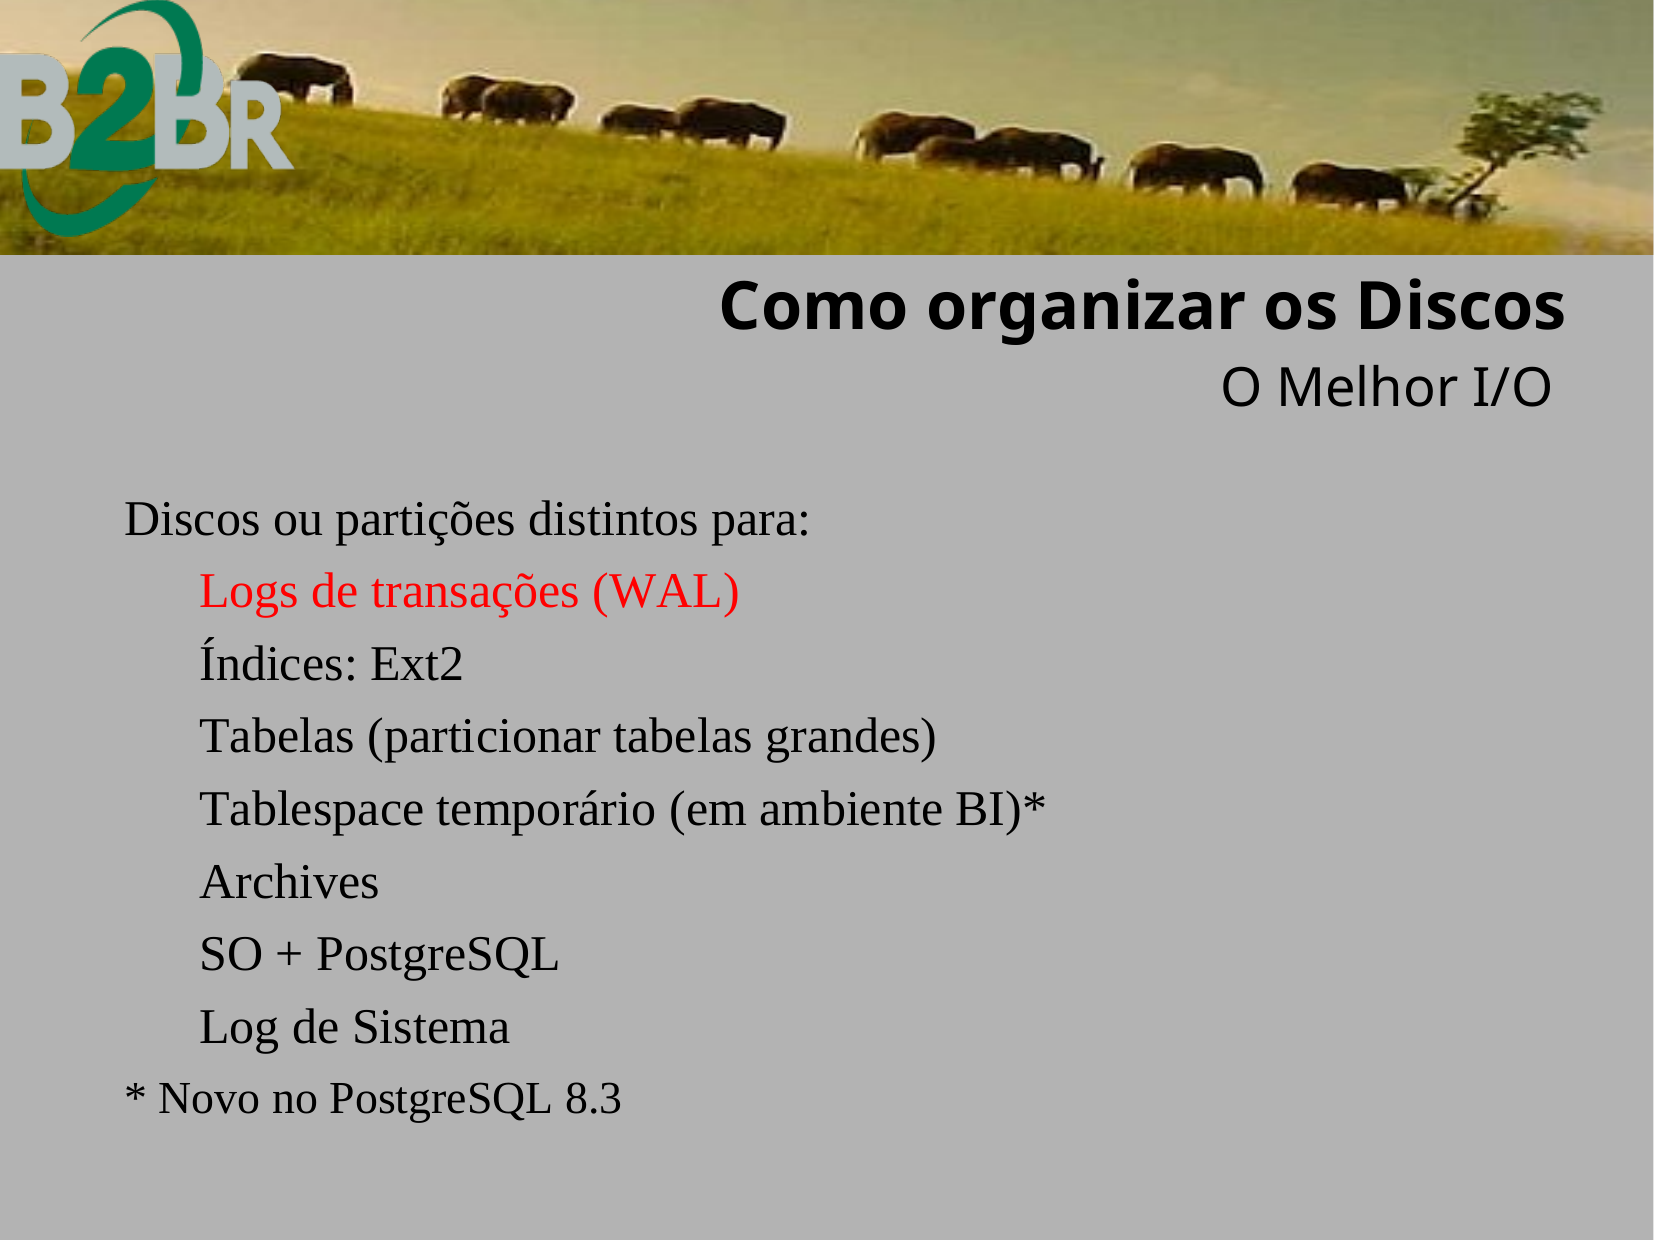

Como organizar os Discos
O Melhor I/O
# Discos ou partições distintos para:
Logs de transações (WAL)
Índices: Ext2
Tabelas (particionar tabelas grandes)
Tablespace temporário (em ambiente BI)*
Archives
SO + PostgreSQL
Log de Sistema
* Novo no PostgreSQL 8.3